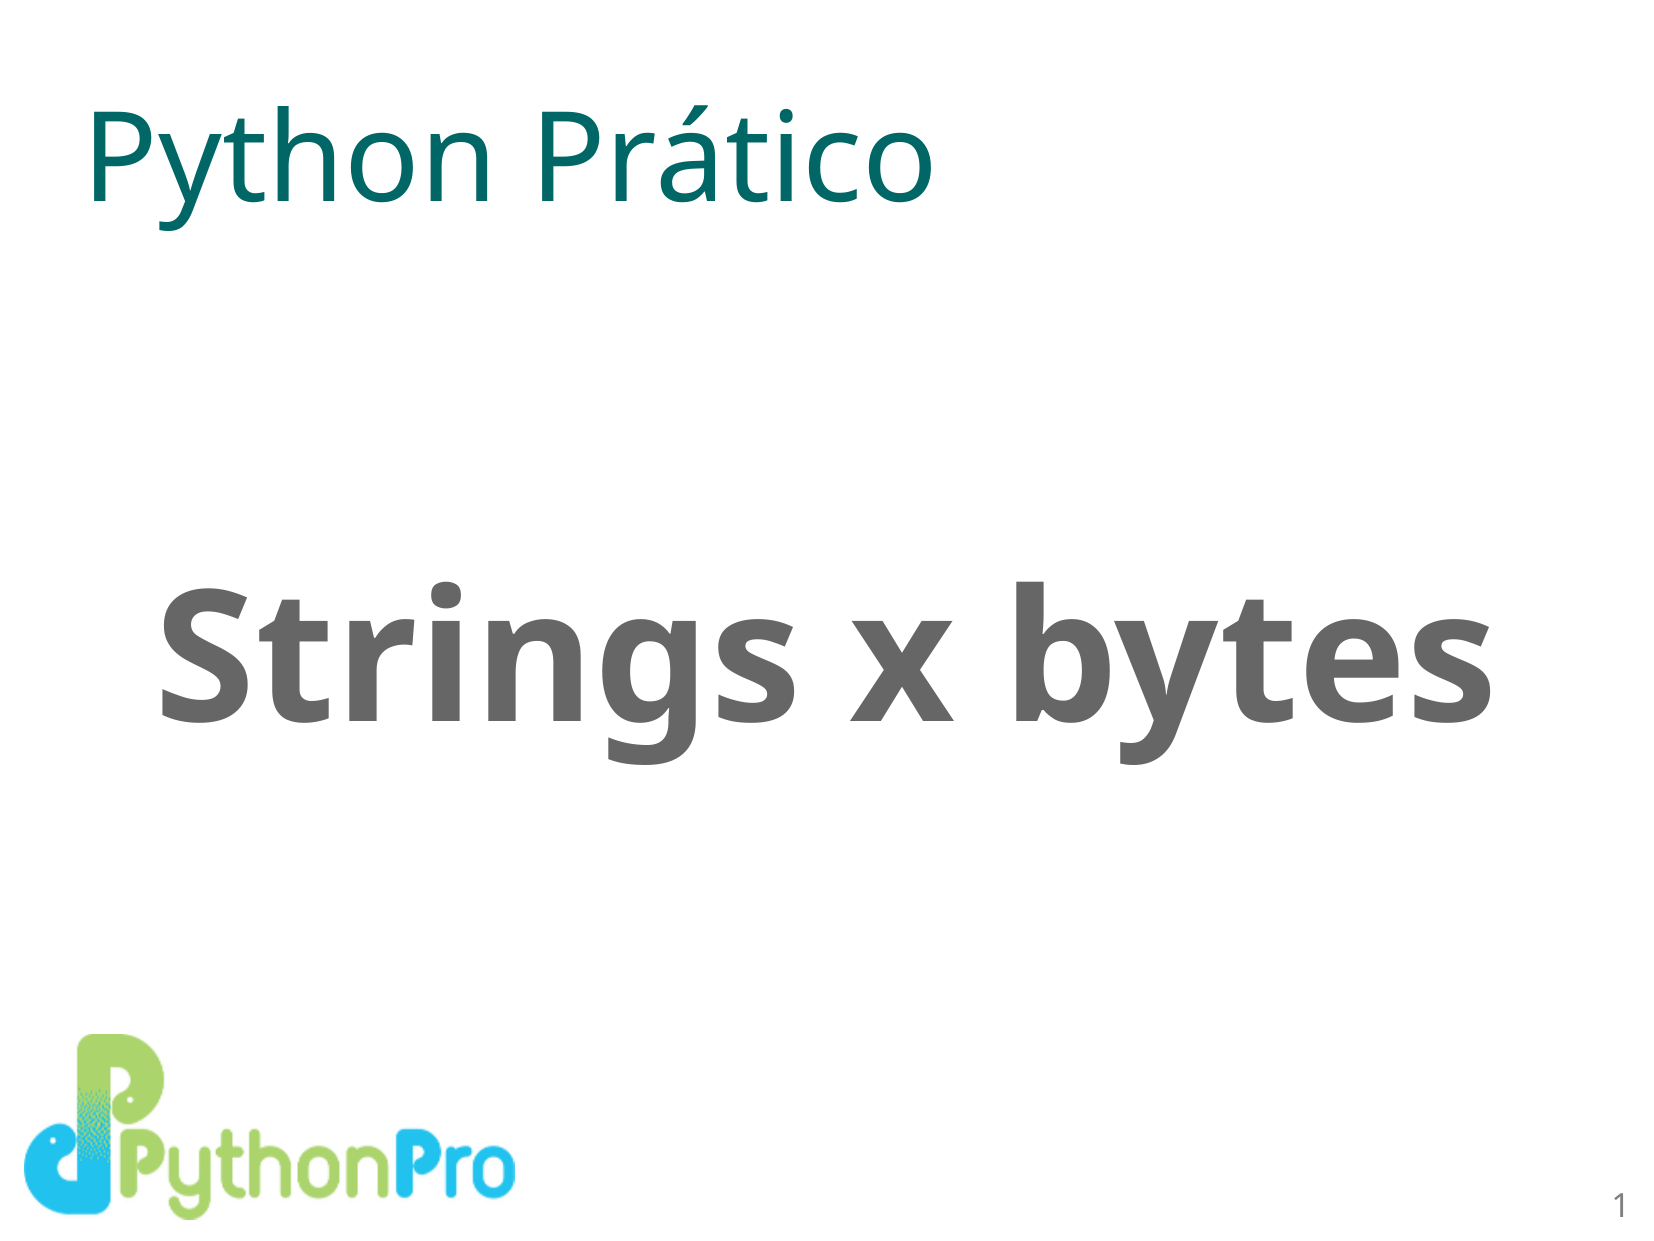

# Python Prático
Strings x bytes
1